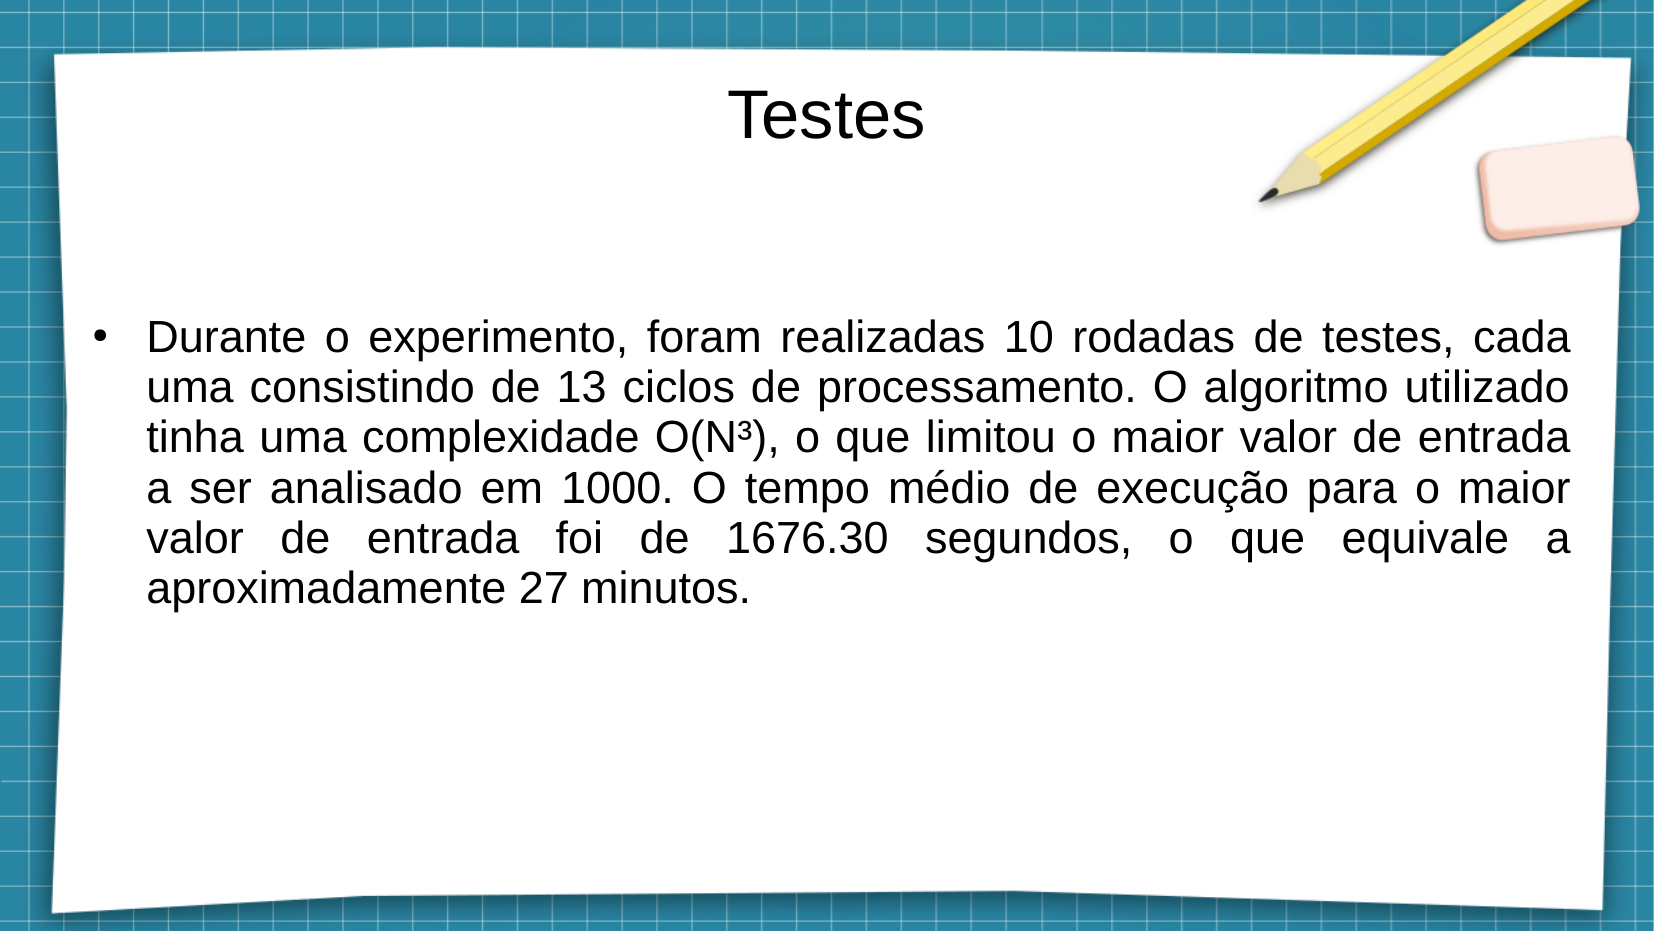

# Testes
Durante o experimento, foram realizadas 10 rodadas de testes, cada uma consistindo de 13 ciclos de processamento. O algoritmo utilizado tinha uma complexidade O(N³), o que limitou o maior valor de entrada a ser analisado em 1000. O tempo médio de execução para o maior valor de entrada foi de 1676.30 segundos, o que equivale a aproximadamente 27 minutos.